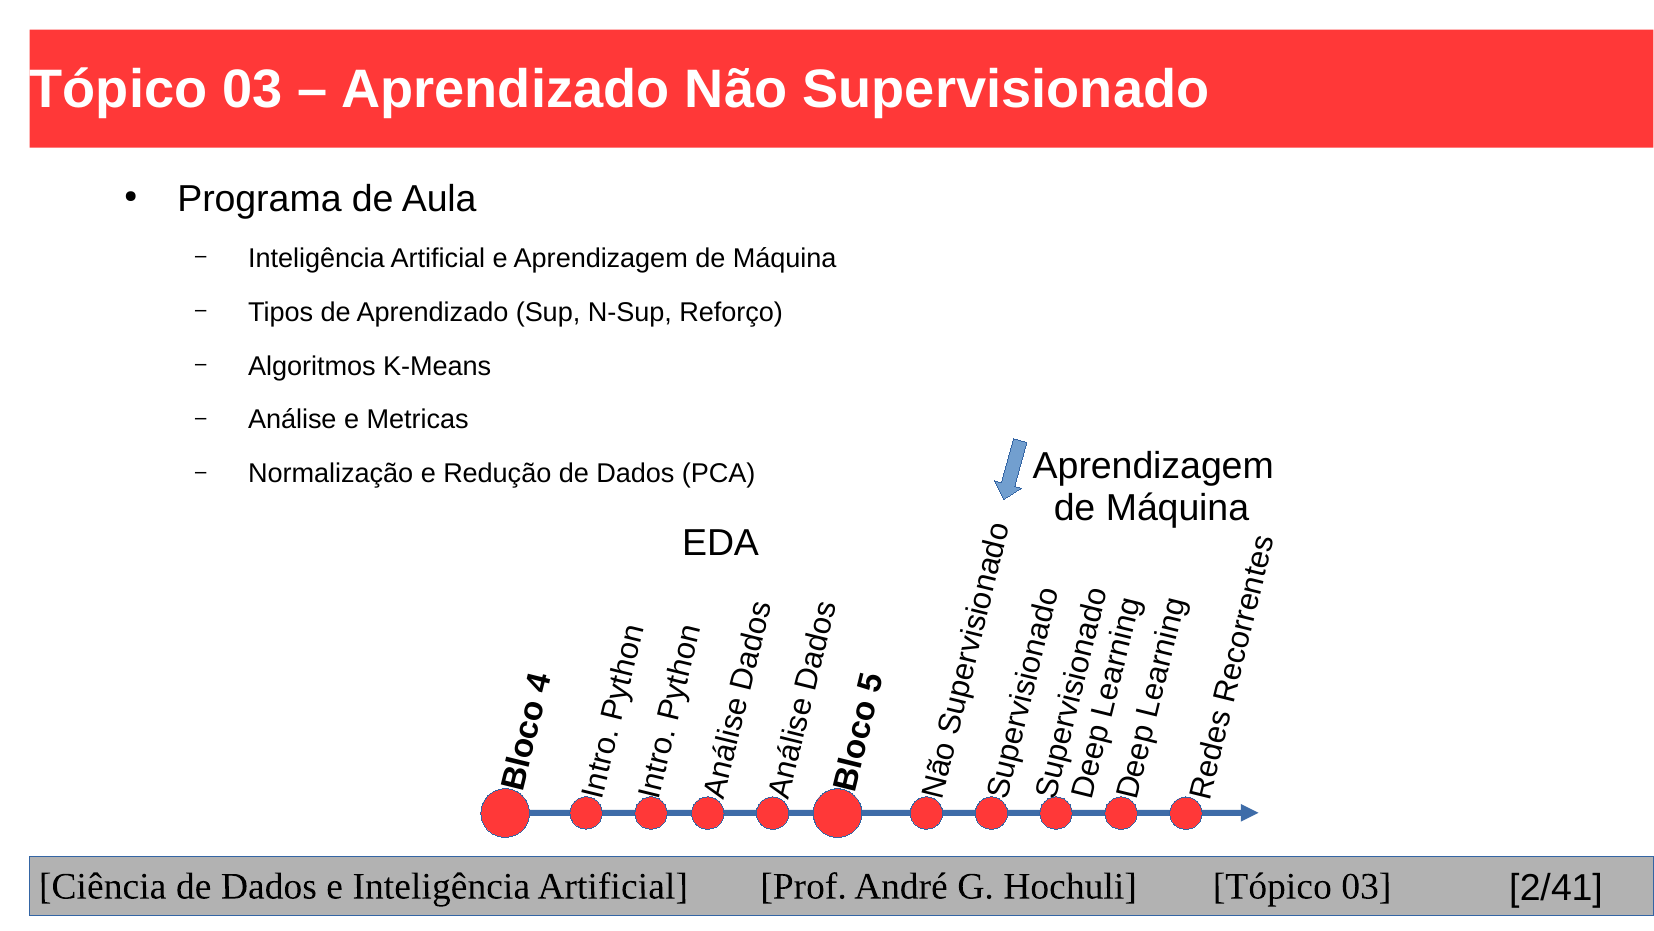

Tópico 03 – Aprendizado Não Supervisionado
# Programa de Aula
Inteligência Artificial e Aprendizagem de Máquina
Tipos de Aprendizado (Sup, N-Sup, Reforço)
Algoritmos K-Means
Análise e Metricas
Normalização e Redução de Dados (PCA)
Aprendizagem
 de Máquina
EDA
Não Supervisionado
Redes Recorrentes
Supervisionado
 Deep Learning
Supervisionado
Deep Learning
Análise Dados
Análise Dados
Intro. Python
Intro. Python
Bloco 4
Bloco 5